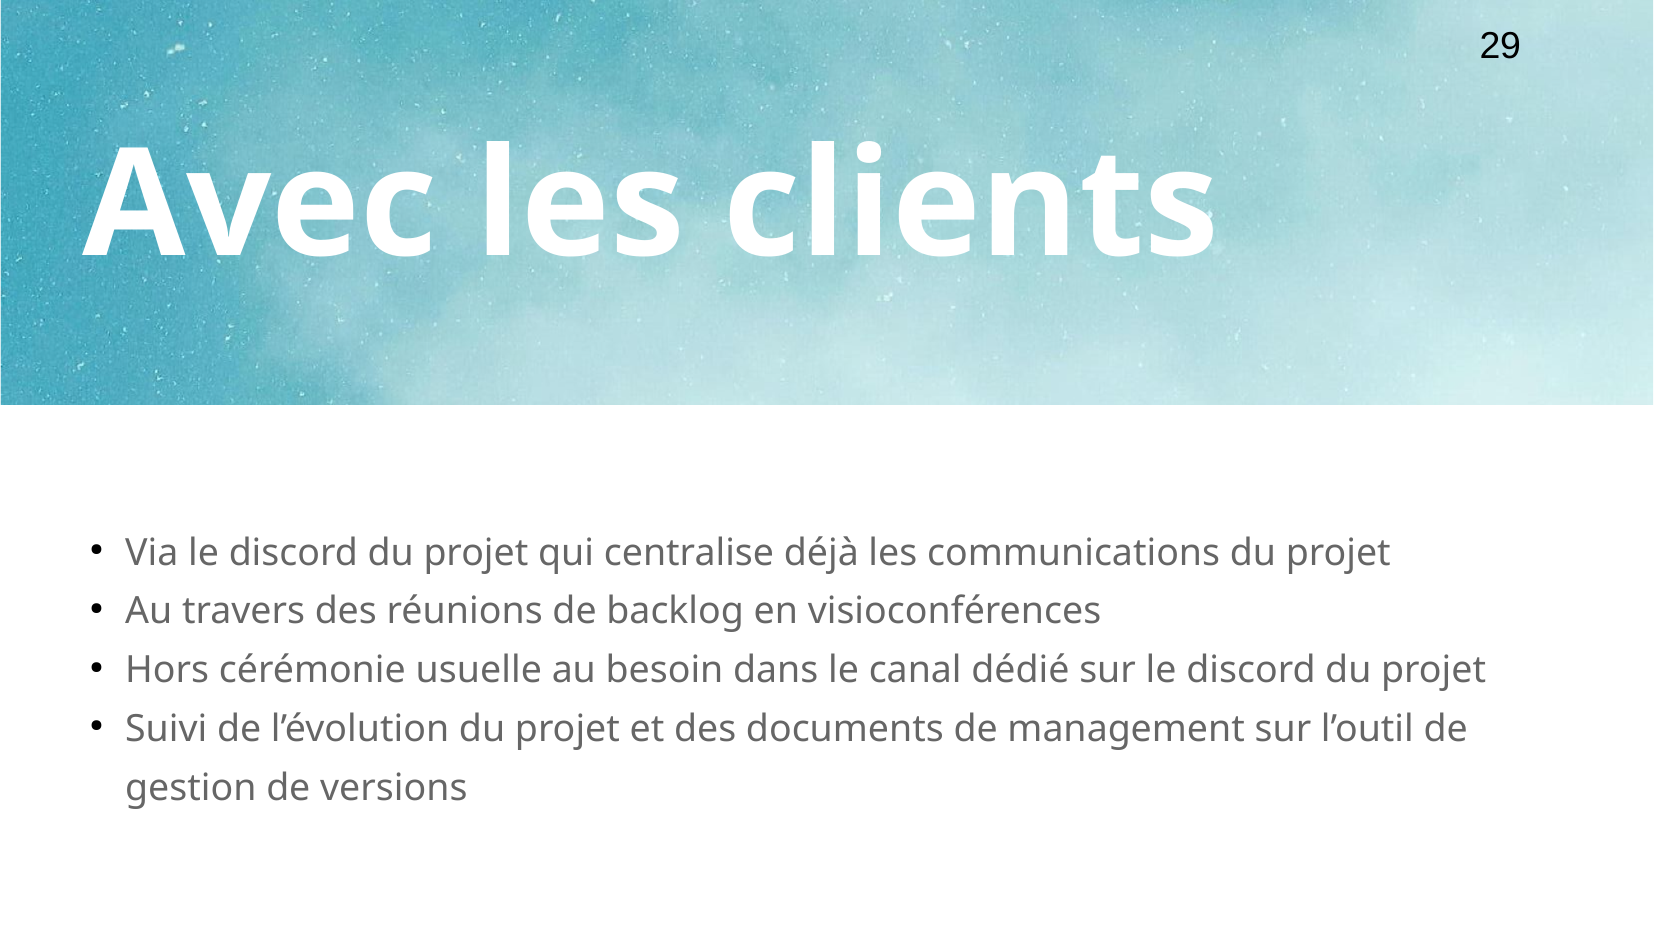

# Avec les clients
Via le discord du projet qui centralise déjà les communications du projet
Au travers des réunions de backlog en visioconférences
Hors cérémonie usuelle au besoin dans le canal dédié sur le discord du projet
Suivi de l’évolution du projet et des documents de management sur l’outil de gestion de versions